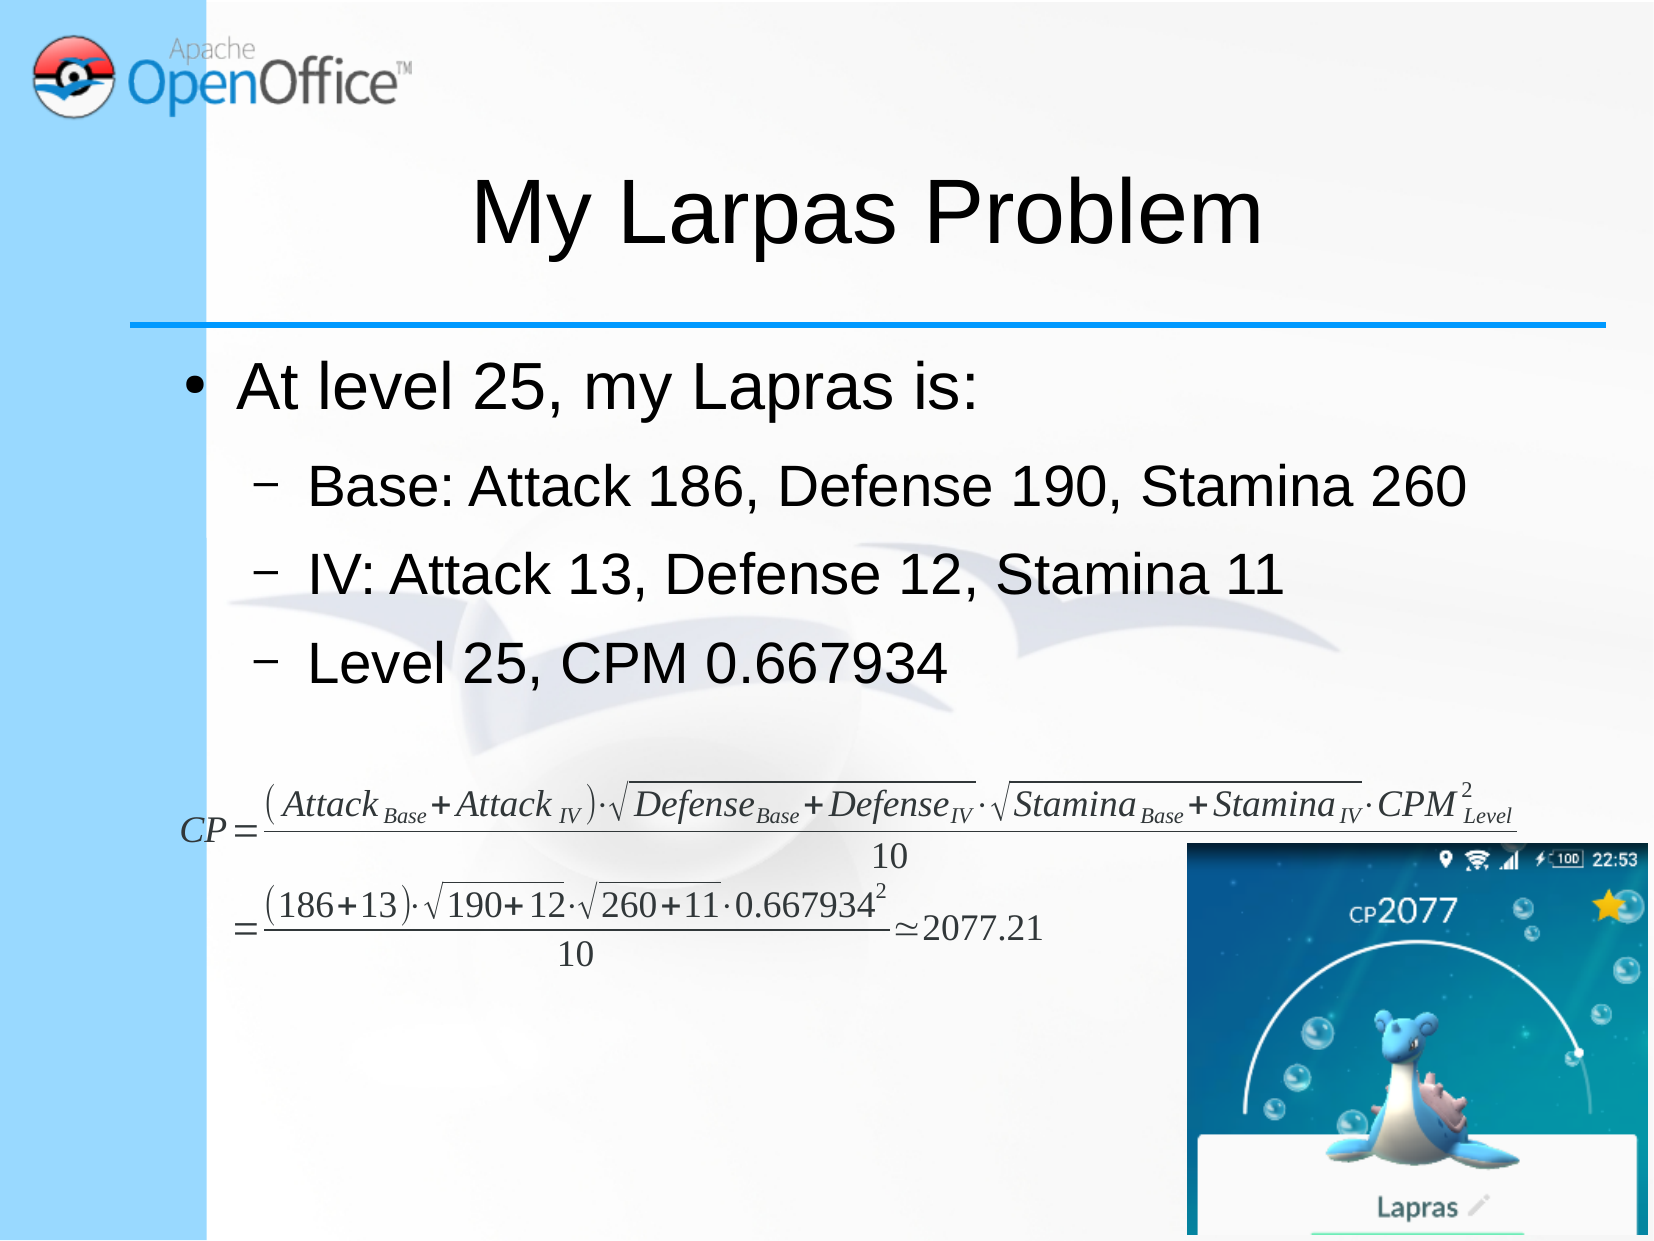

# My Larpas Problem
At level 25, my Lapras is:
Base: Attack 186, Defense 190, Stamina 260
IV: Attack 13, Defense 12, Stamina 11
Level 25, CPM 0.667934